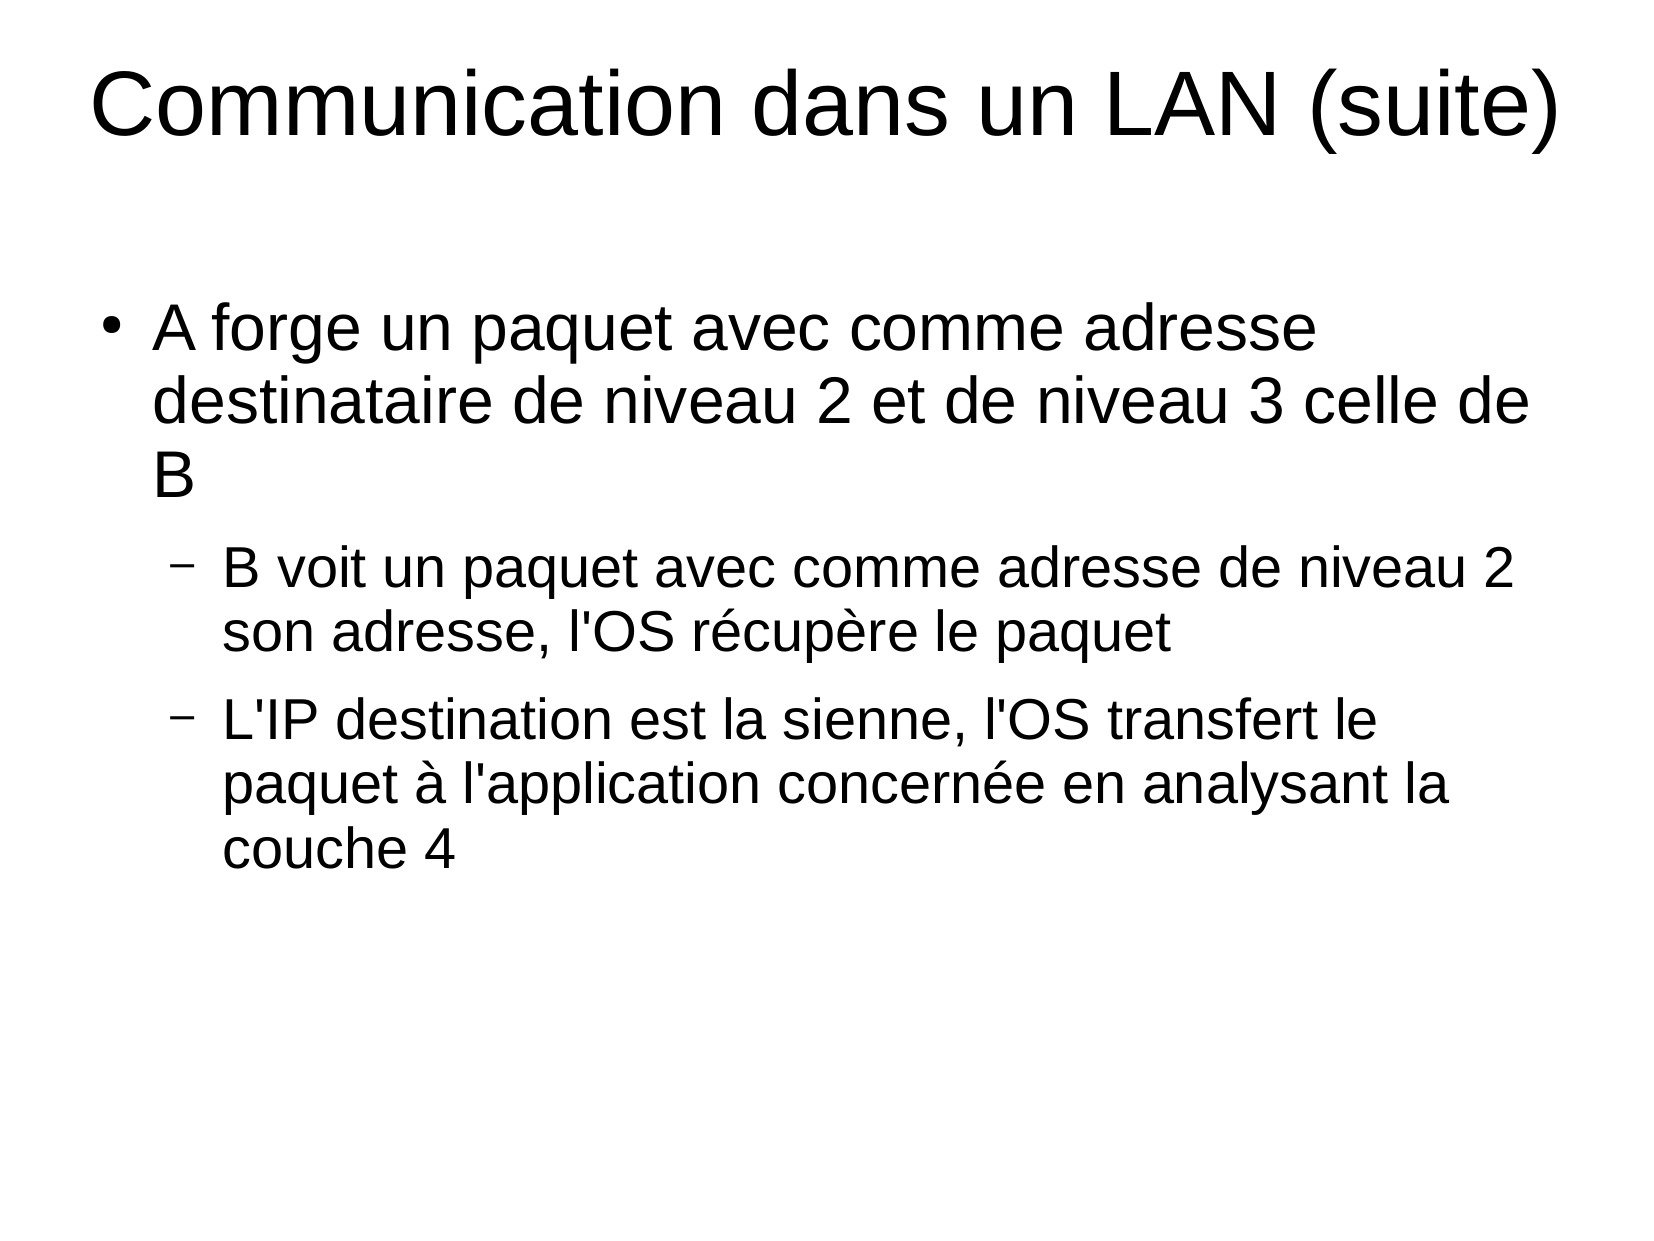

# Communication dans un LAN (suite)
A forge un paquet avec comme adresse destinataire de niveau 2 et de niveau 3 celle de B
B voit un paquet avec comme adresse de niveau 2 son adresse, l'OS récupère le paquet
L'IP destination est la sienne, l'OS transfert le paquet à l'application concernée en analysant la couche 4